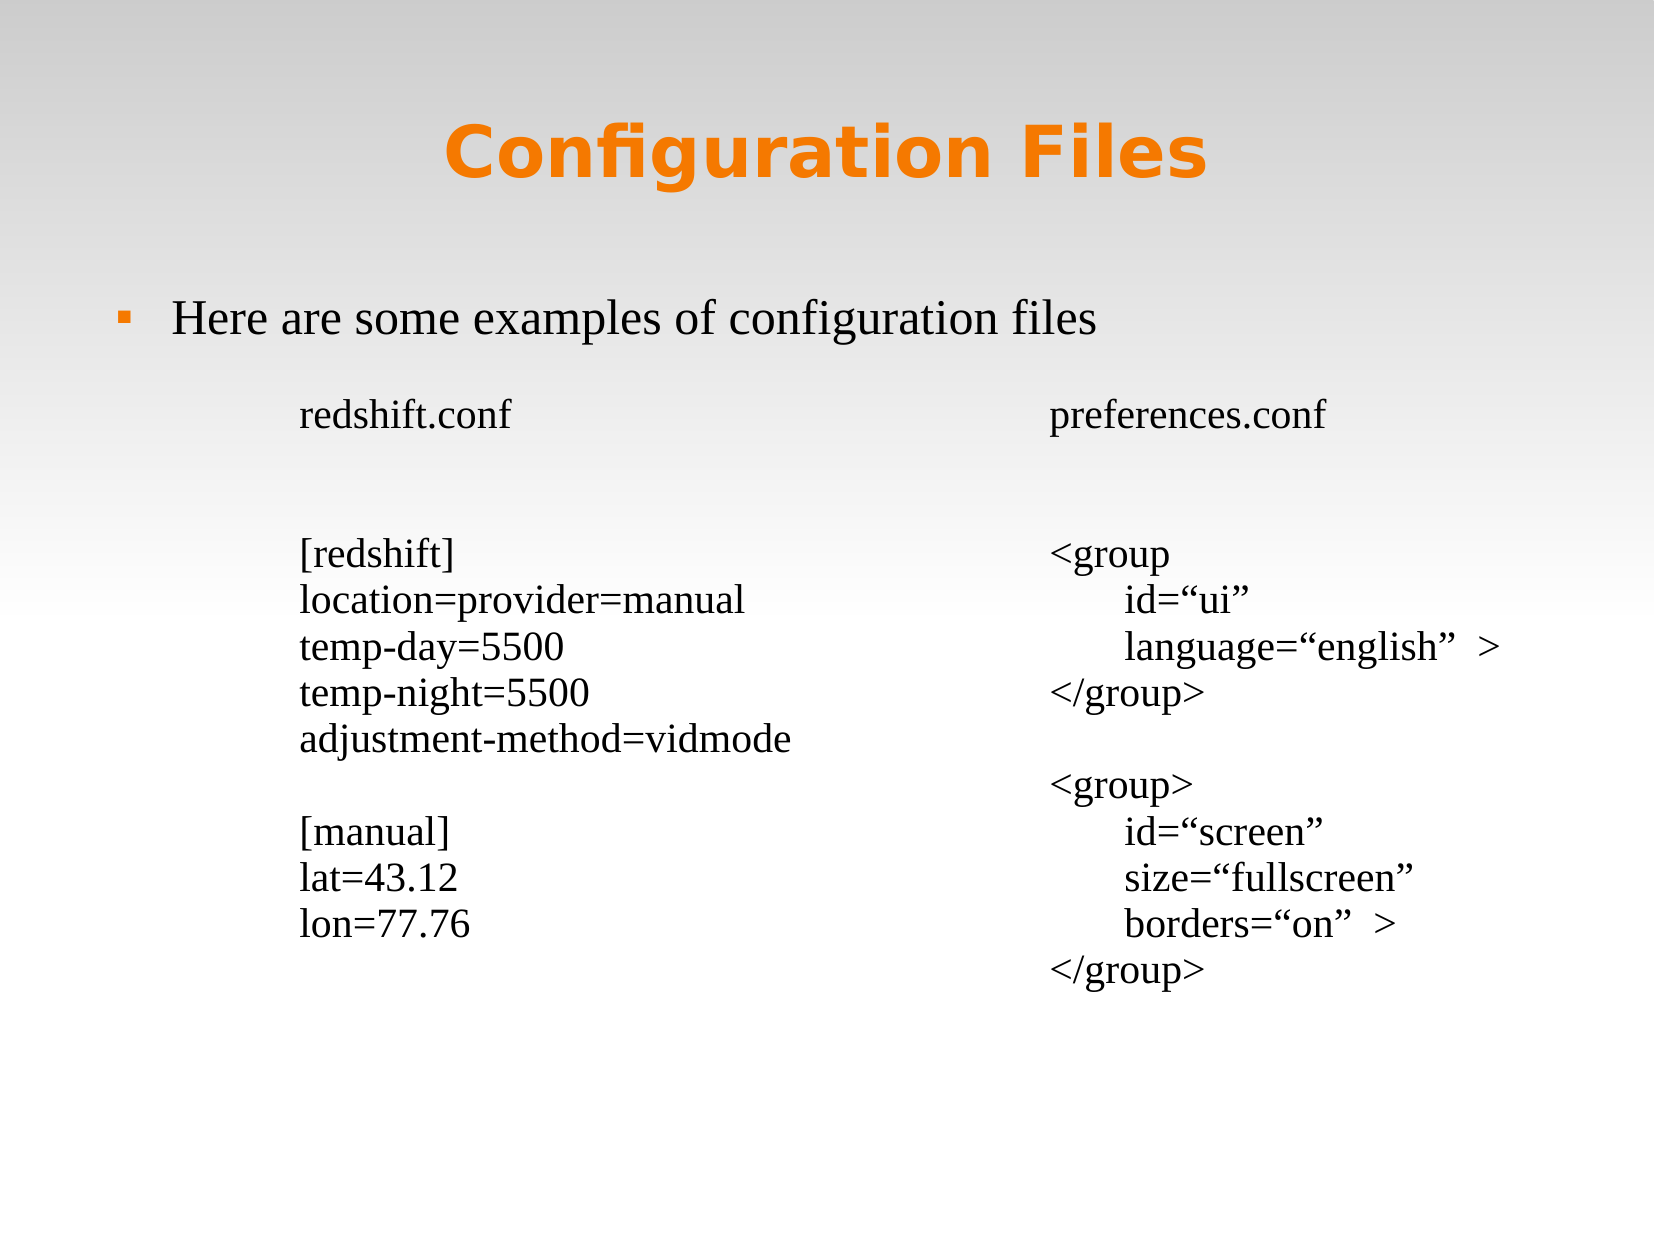

# Configuration Files
Here are some examples of configuration files
	redshift.conf								preferences.conf
	[redshift]								<group
	location=provider=manual						id=“ui”
	temp-day=5500								language=“english” >
	temp-night=5500							</group>
	adjustment-method=vidmode
											<group>
	[manual]									id=“screen”
	lat=43.12									size=“fullscreen”
	lon=77.76									borders=“on” >
											</group>